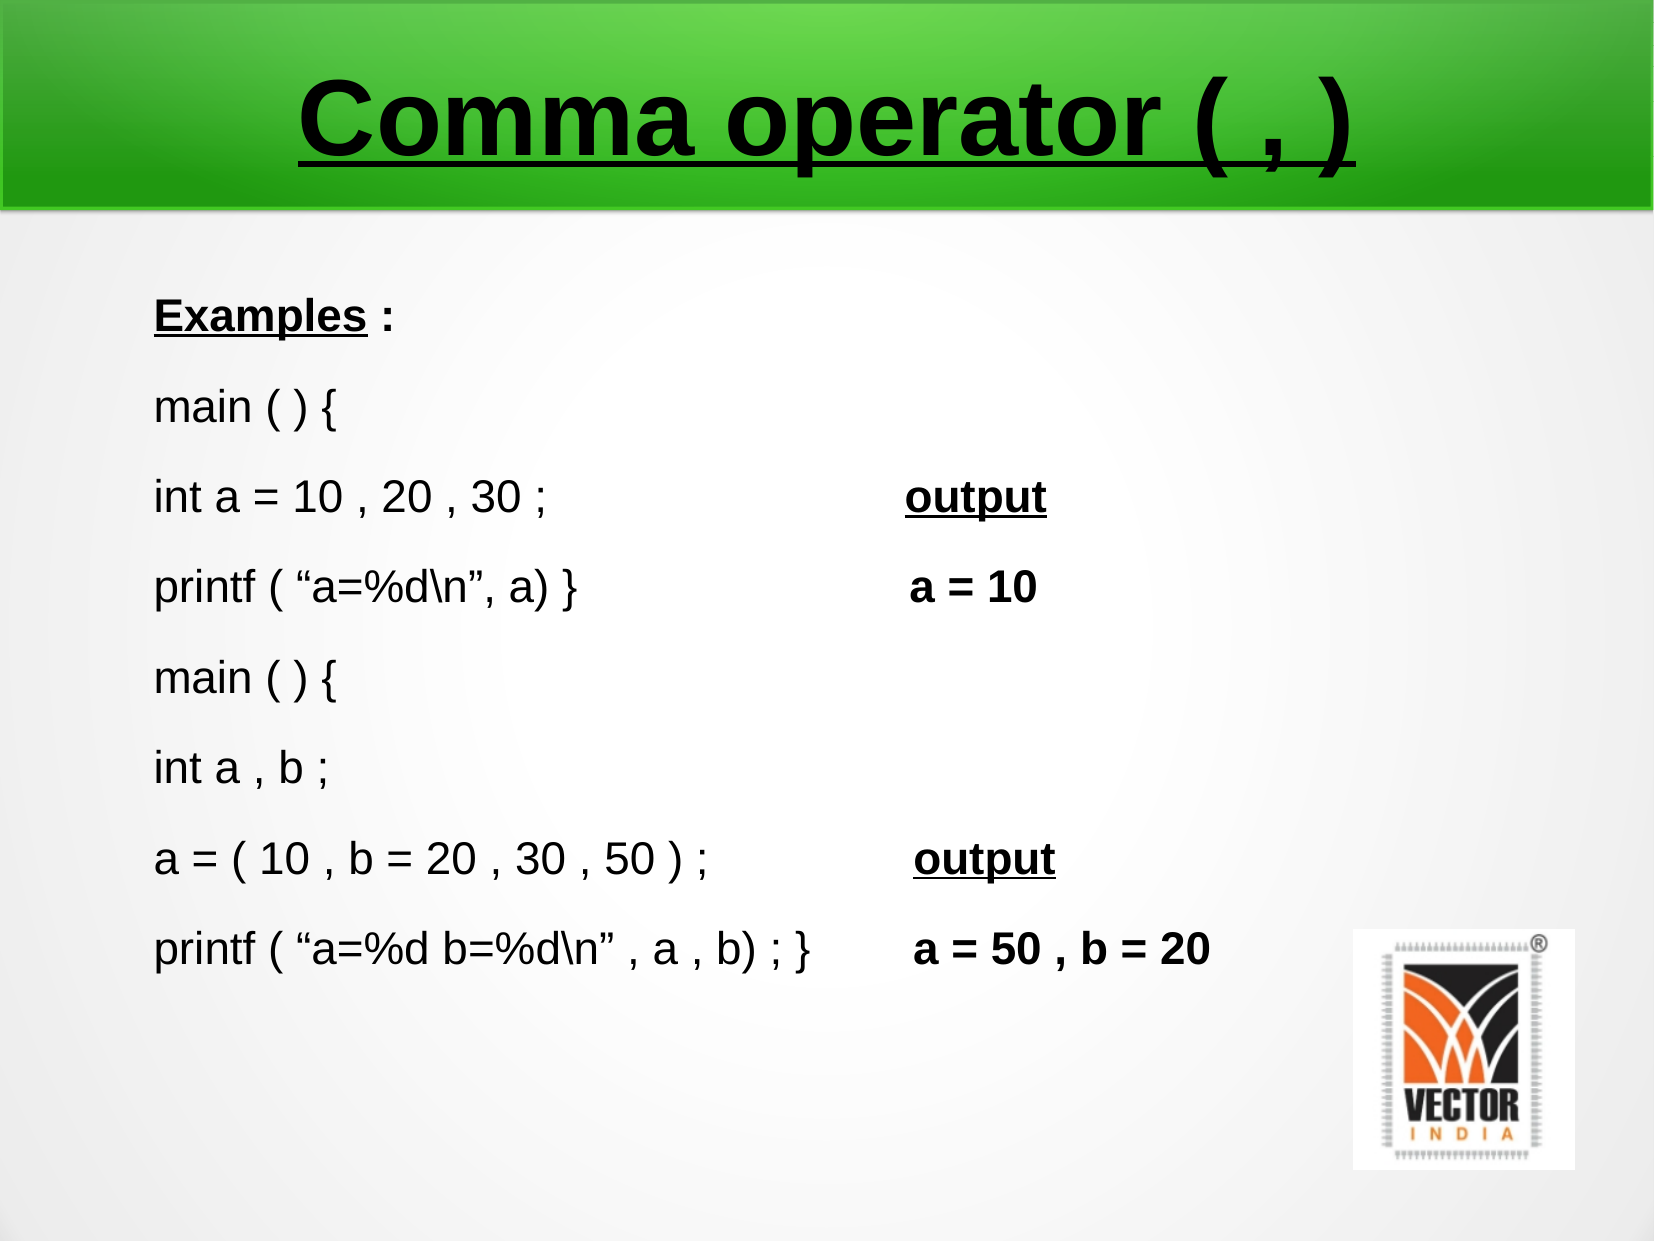

# Comma operator ( , )
Examples :
main ( ) {
int a = 10 , 20 , 30 ; output
printf ( “a=%d\n”, a) } a = 10
main ( ) {
int a , b ;
a = ( 10 , b = 20 , 30 , 50 ) ; output
printf ( “a=%d b=%d\n” , a , b) ; } a = 50 , b = 20